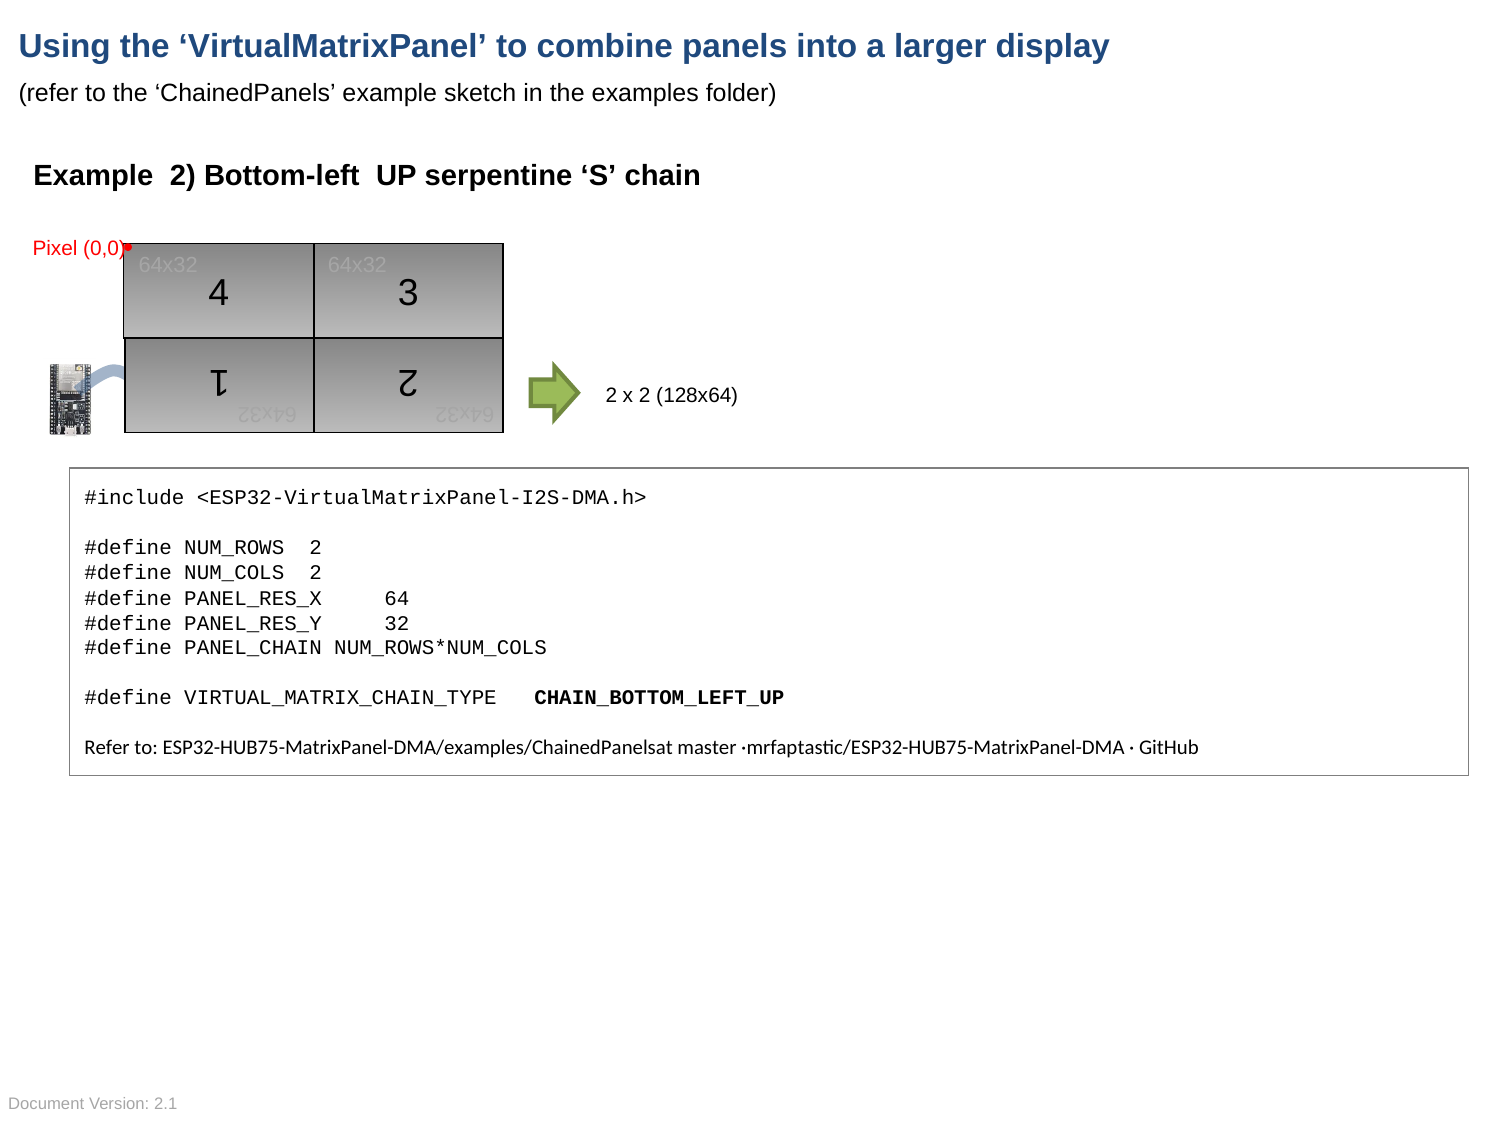

Using the ‘VirtualMatrixPanel’ to combine panels into a larger display
(refer to the ‘ChainedPanels’ example sketch in the examples folder)
Example 2) Bottom-left UP serpentine ‘S’ chain
Pixel (0,0)
4
64x32
64x32
3
1
2
2 x 2 (128x64)
64x32
64x32
#include <ESP32-VirtualMatrixPanel-I2S-DMA.h>
#define NUM_ROWS	2
#define NUM_COLS 	2
#define PANEL_RES_X 	64 
#define PANEL_RES_Y 	32
#define PANEL_CHAIN NUM_ROWS*NUM_COLS
#define VIRTUAL_MATRIX_CHAIN_TYPE 	CHAIN_BOTTOM_LEFT_UP
Refer to: ESP32-HUB75-MatrixPanel-DMA/examples/ChainedPanelsat master ·mrfaptastic/ESP32-HUB75-MatrixPanel-DMA · GitHub